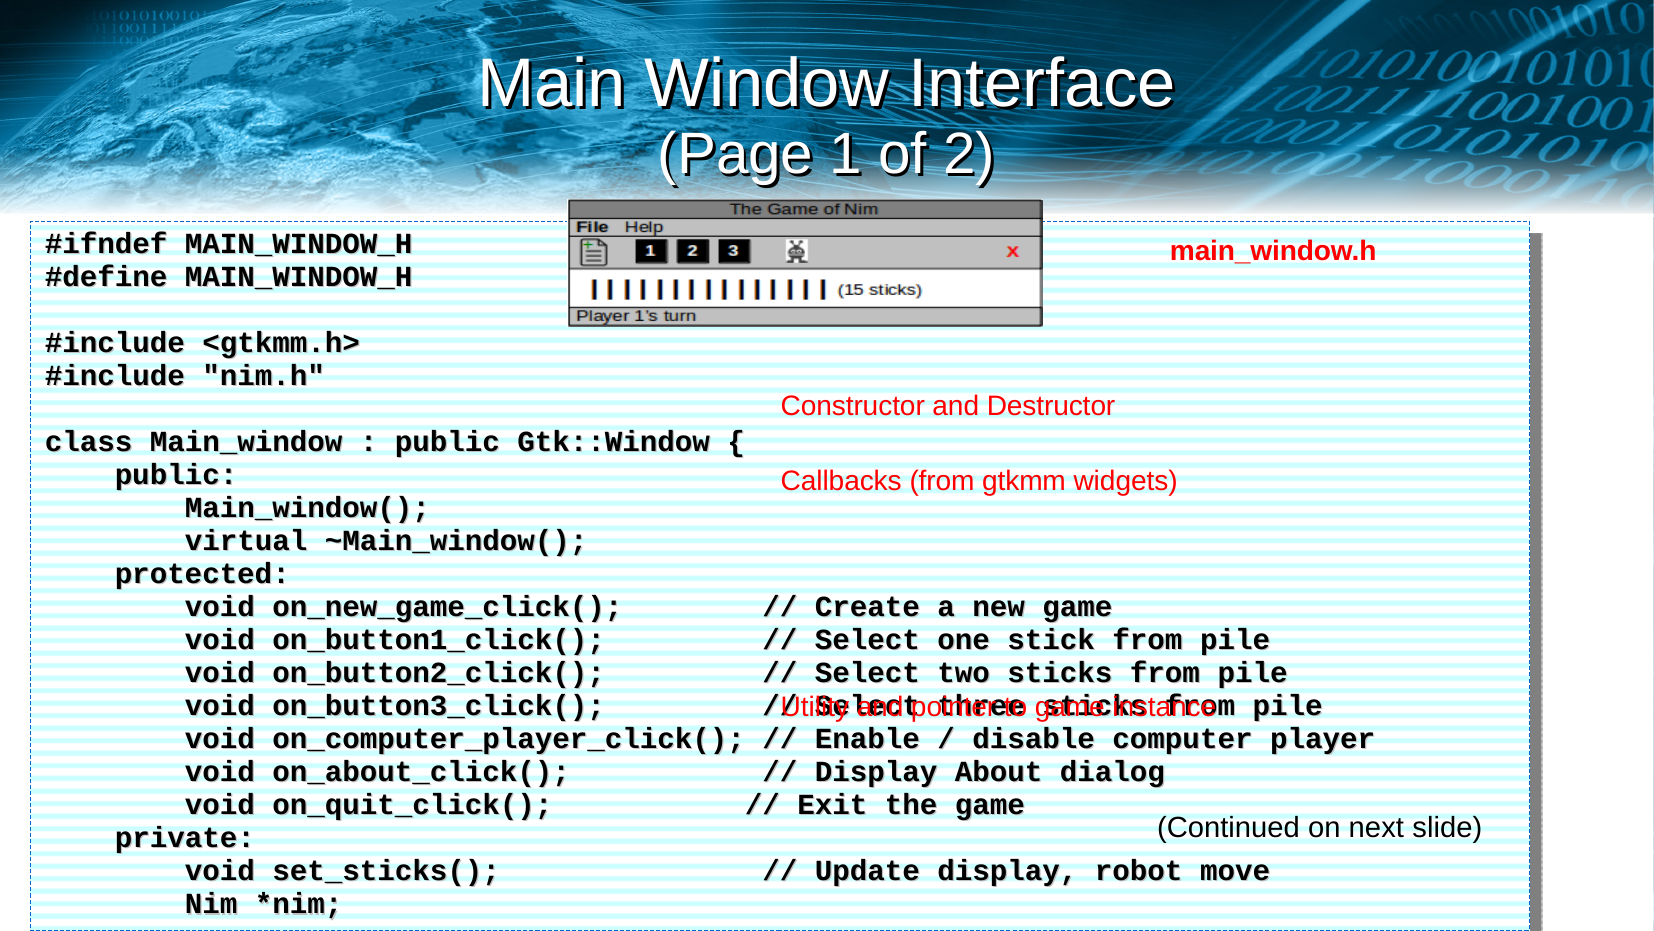

# Main Window Interface (Page 1 of 2)
#ifndef MAIN_WINDOW_H
#define MAIN_WINDOW_H
#include <gtkmm.h>
#include "nim.h"
class Main_window : public Gtk::Window {
 public:
 Main_window();
 virtual ~Main_window();
 protected:
 void on_new_game_click(); // Create a new game
 void on_button1_click(); // Select one stick from pile
 void on_button2_click(); // Select two sticks from pile
 void on_button3_click(); // Select three sticks from pile
 void on_computer_player_click(); // Enable / disable computer player
 void on_about_click(); // Display About dialog
 void on_quit_click(); // Exit the game
 private:
 void set_sticks(); // Update display, robot move
 Nim *nim;
main_window.h
Constructor and Destructor
Callbacks (from gtkmm widgets)
Utility and pointer to game instance
(Continued on next slide)